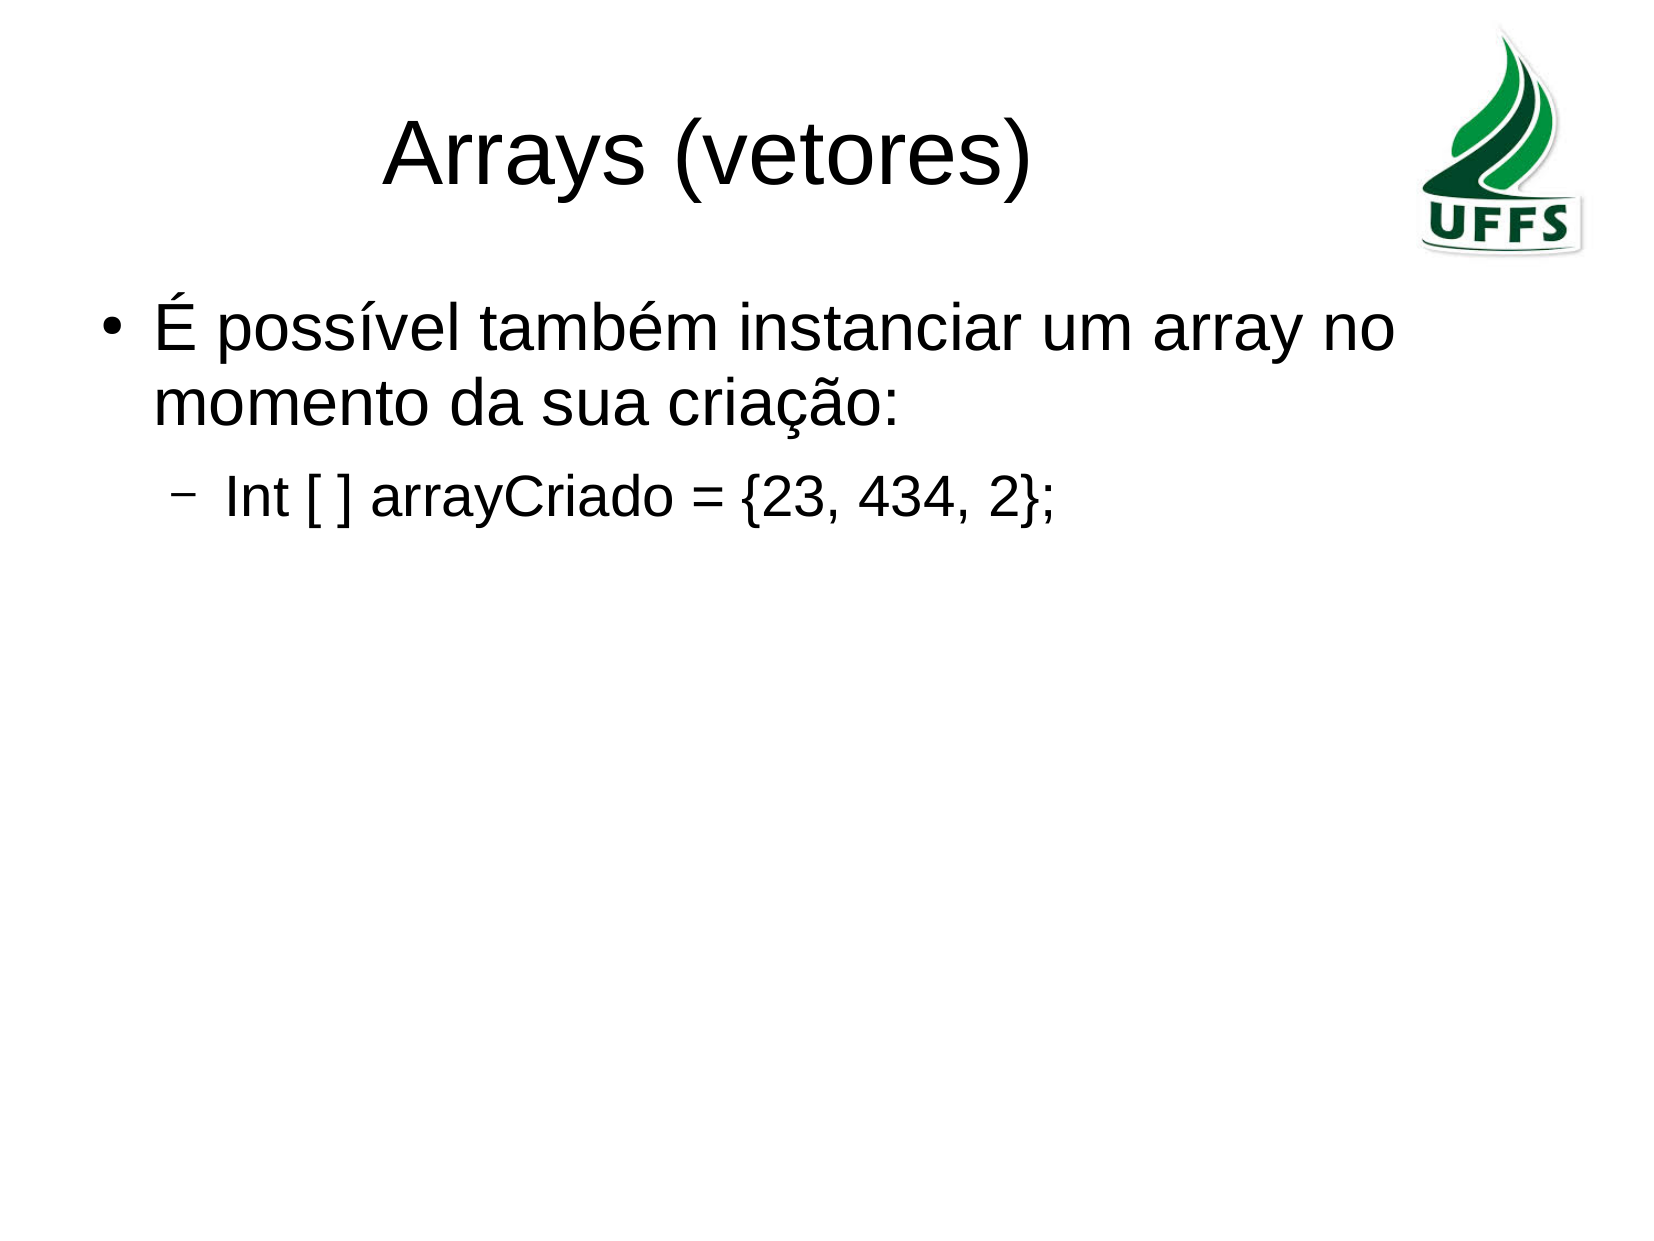

# Arrays (vetores)
É possível também instanciar um array no momento da sua criação:
Int [ ] arrayCriado = {23, 434, 2};